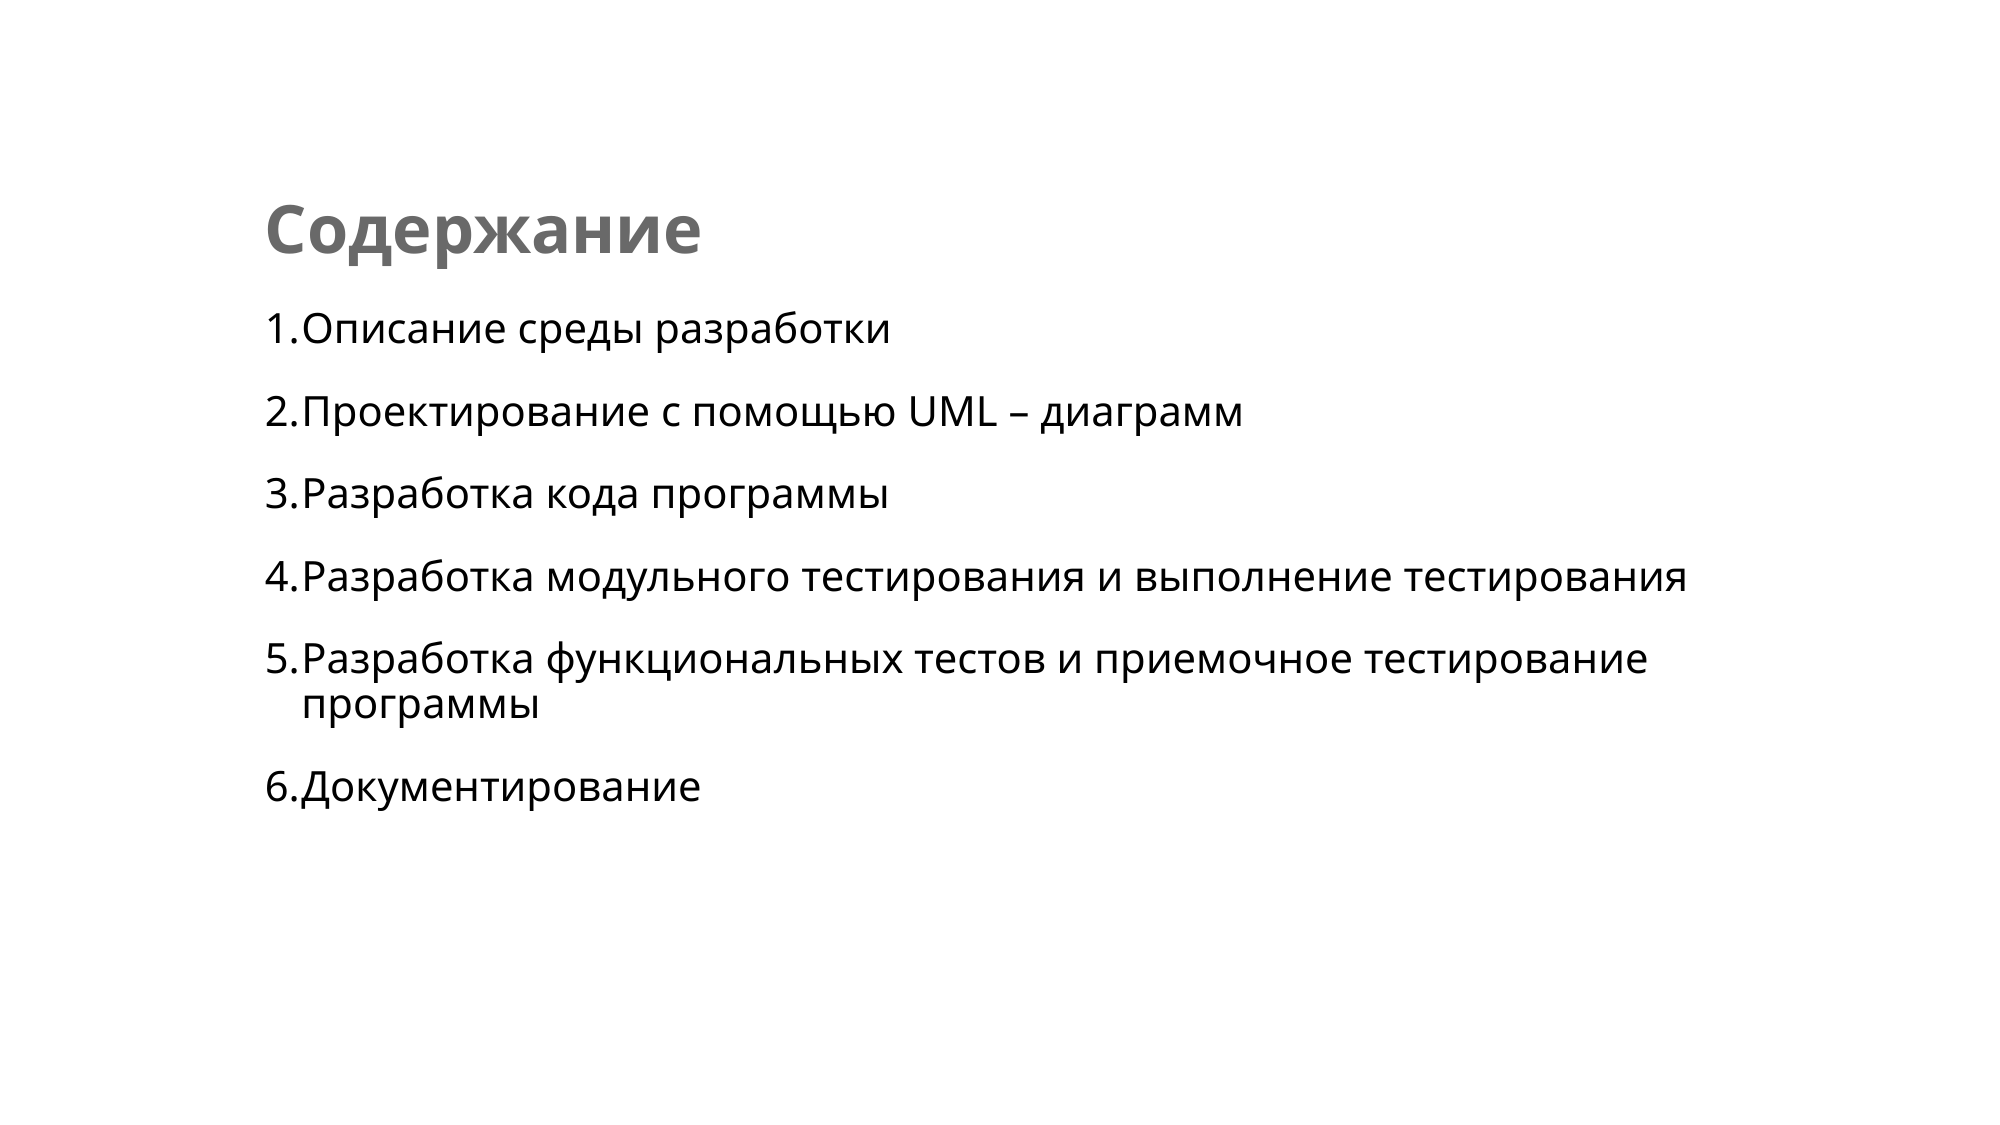

# Содержание
Описание среды разработки
Проектирование с помощью UML – диаграмм
Разработка кода программы
Разработка модульного тестирования и выполнение тестирования
Разработка функциональных тестов и приемочное тестирование программы
Документирование